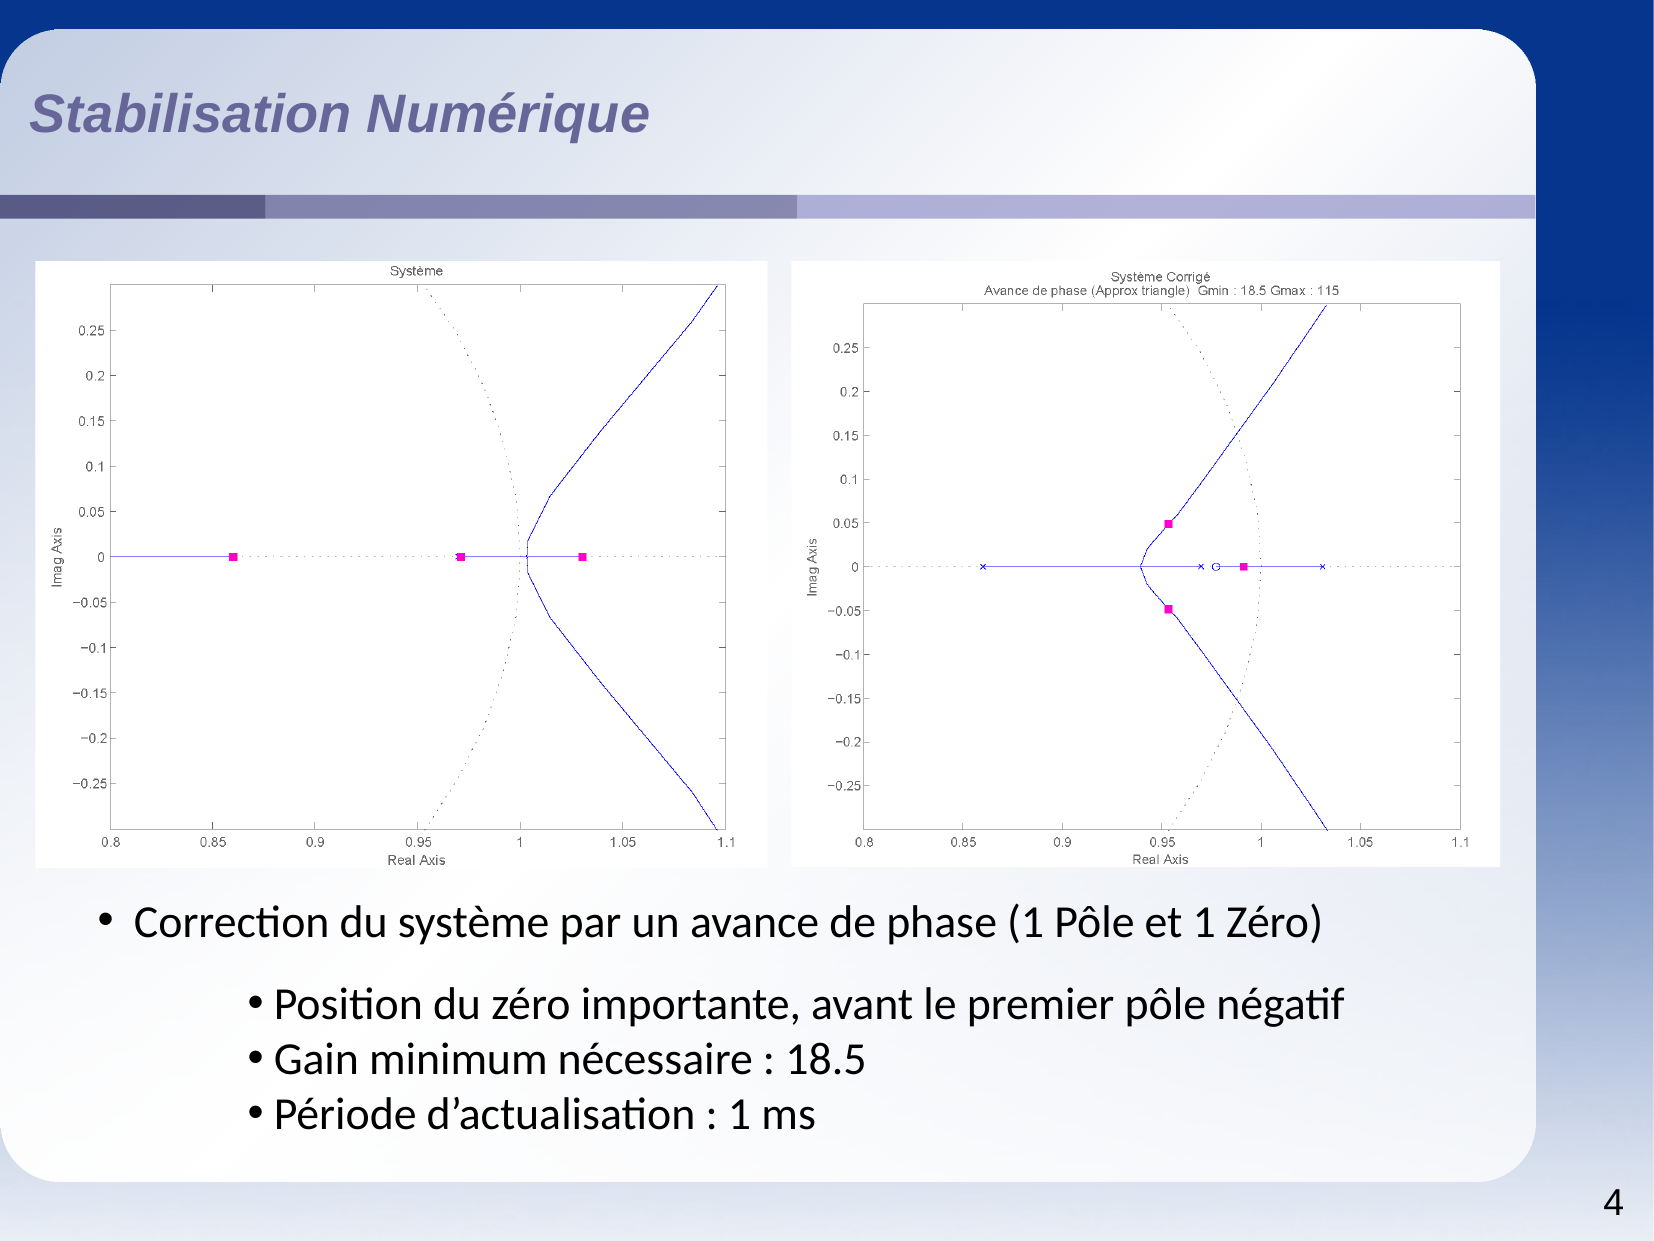

# Stabilisation Numérique
 Correction du système par un avance de phase (1 Pôle et 1 Zéro)
 Position du zéro importante, avant le premier pôle négatif
 Gain minimum nécessaire : 18.5
 Période d’actualisation : 1 ms
4